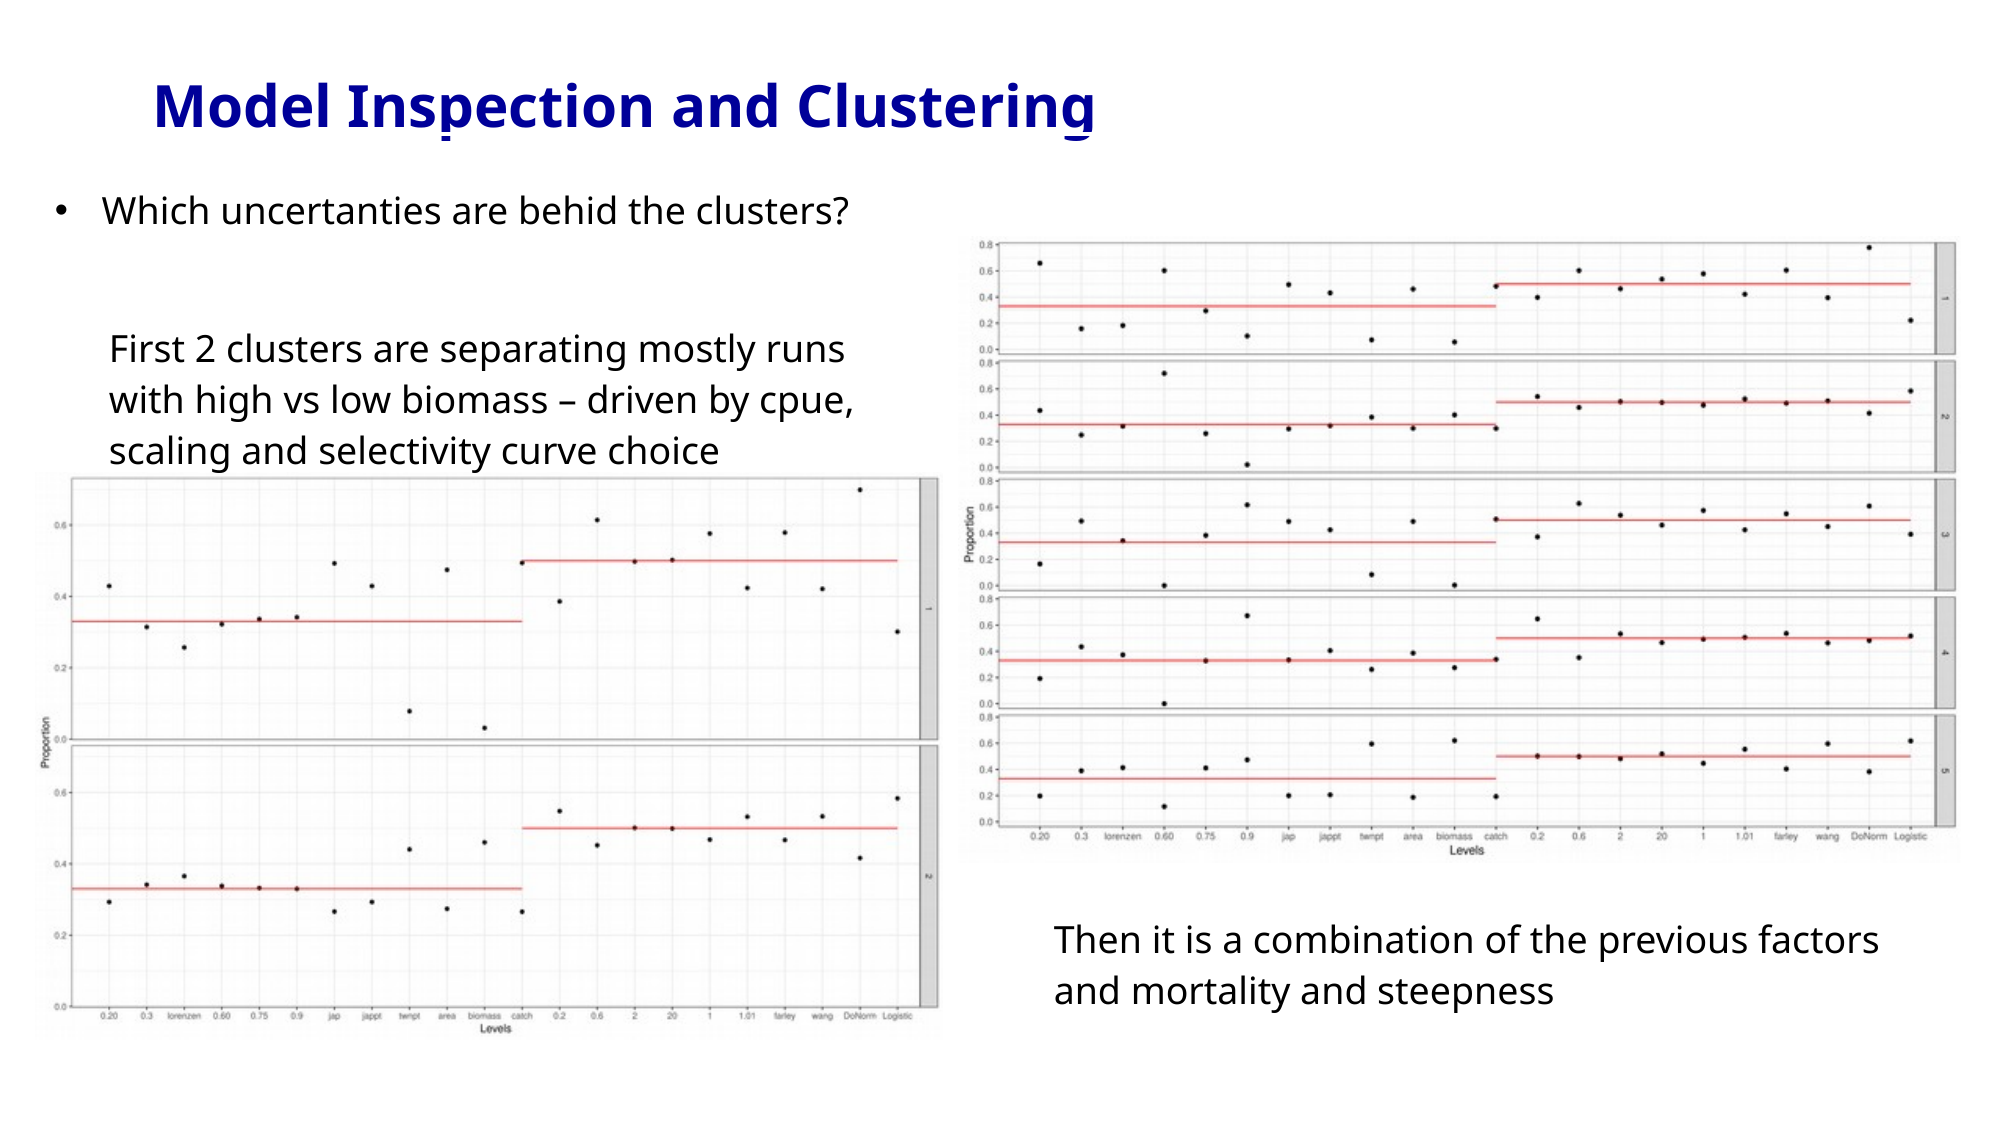

Model Inspection and Clustering
Which uncertanties are behid the clusters?
First 2 clusters are separating mostly runs with high vs low biomass – driven by cpue, scaling and selectivity curve choice
Then it is a combination of the previous factors and mortality and steepness